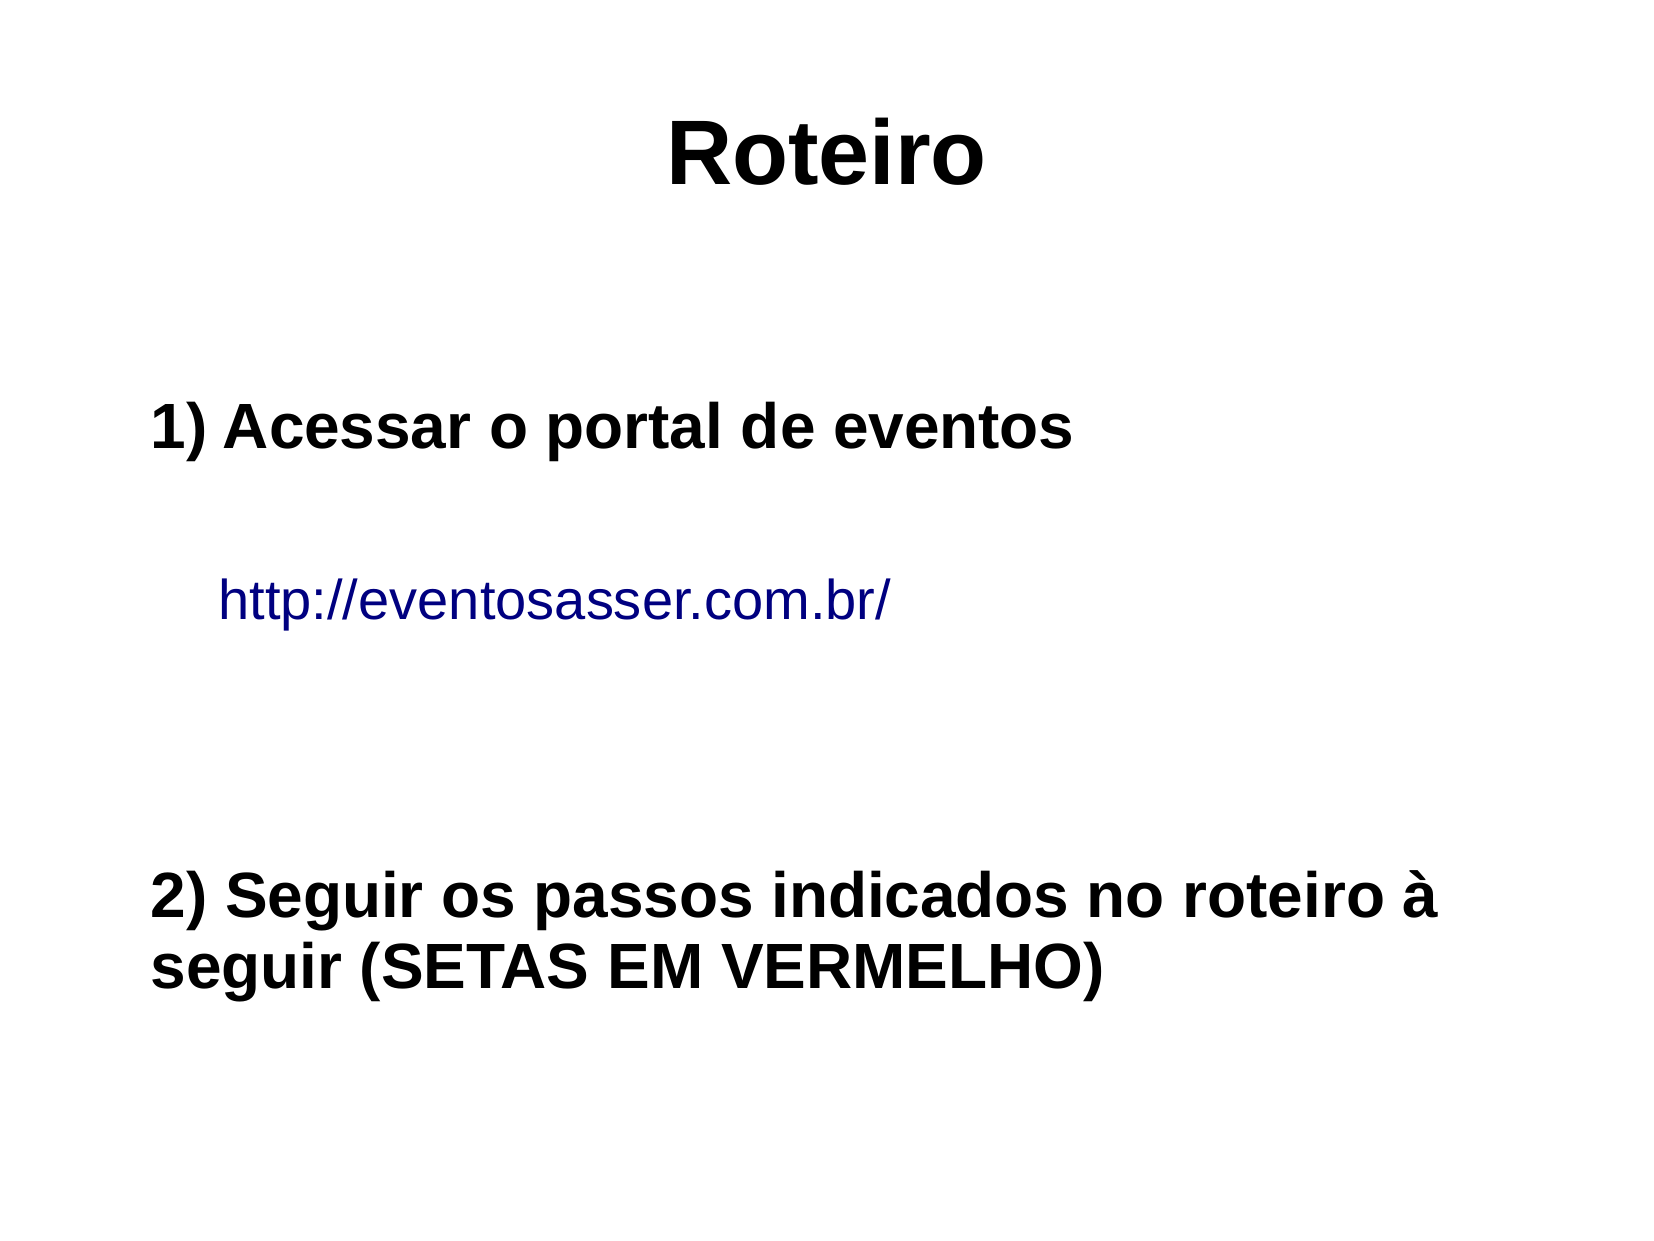

# Roteiro
1) Acessar o portal de eventos
http://eventosasser.com.br/
2) Seguir os passos indicados no roteiro à seguir (SETAS EM VERMELHO)